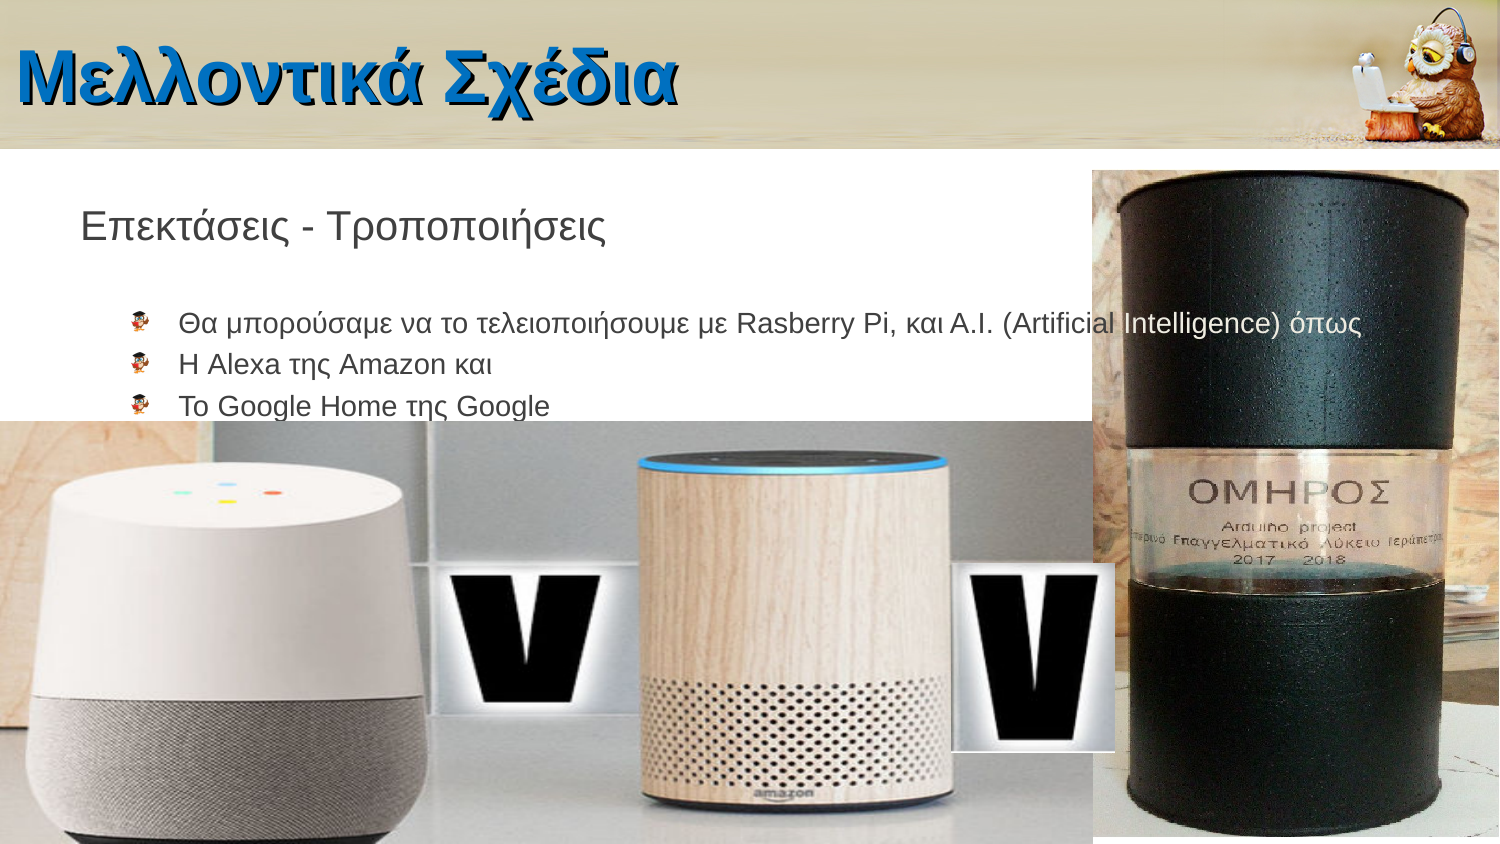

# Μελλοντικά Σχέδια
Επεκτάσεις - Τροποποιήσεις
Θα μπορούσαμε να το τελειοποιήσουμε με Rasberry Pi, και Α.Ι. (Artificial Intelligence) όπως
Η Alexa της Amazon και
Το Google Home της Google